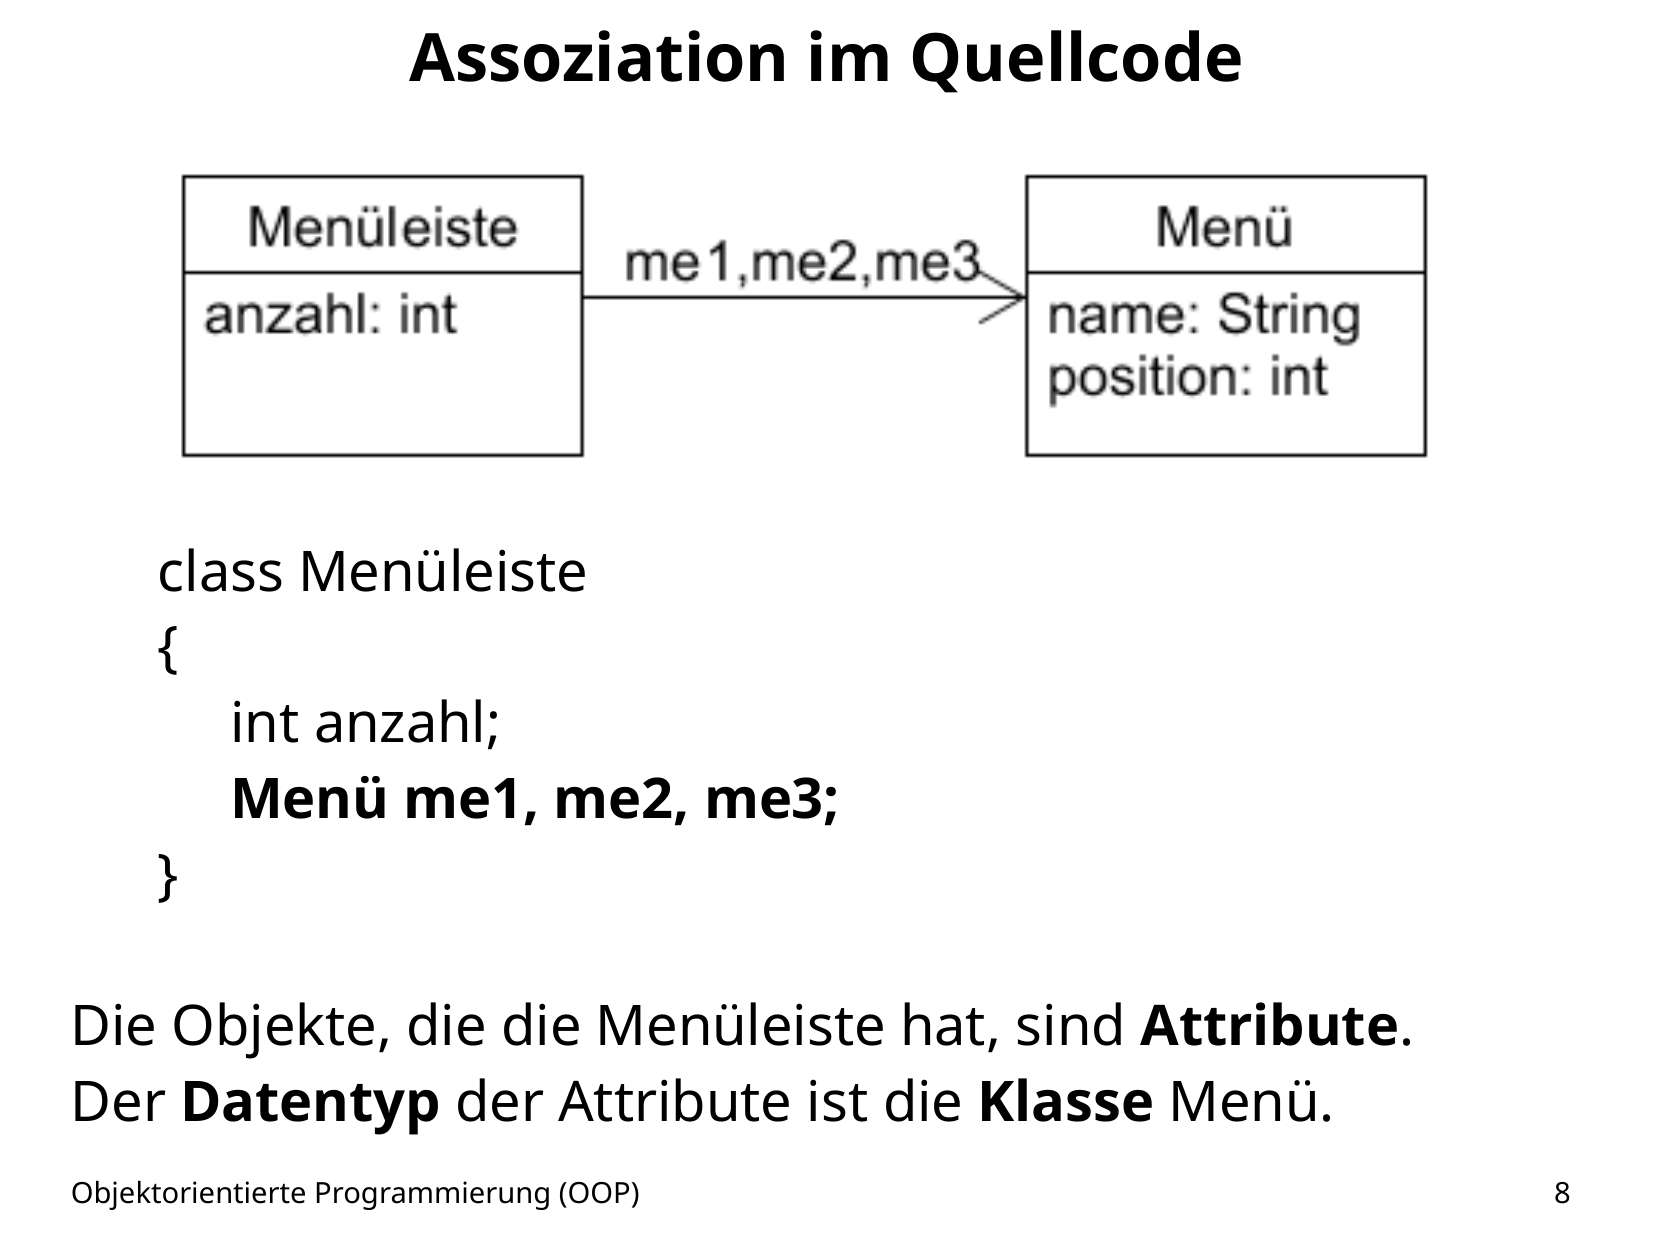

# Assoziation im Quellcode
 class Menüleiste
 {
 int anzahl;
 Menü me1, me2, me3;
 }
Die Objekte, die die Menüleiste hat, sind Attribute.
Der Datentyp der Attribute ist die Klasse Menü.
Objektorientierte Programmierung (OOP)
8